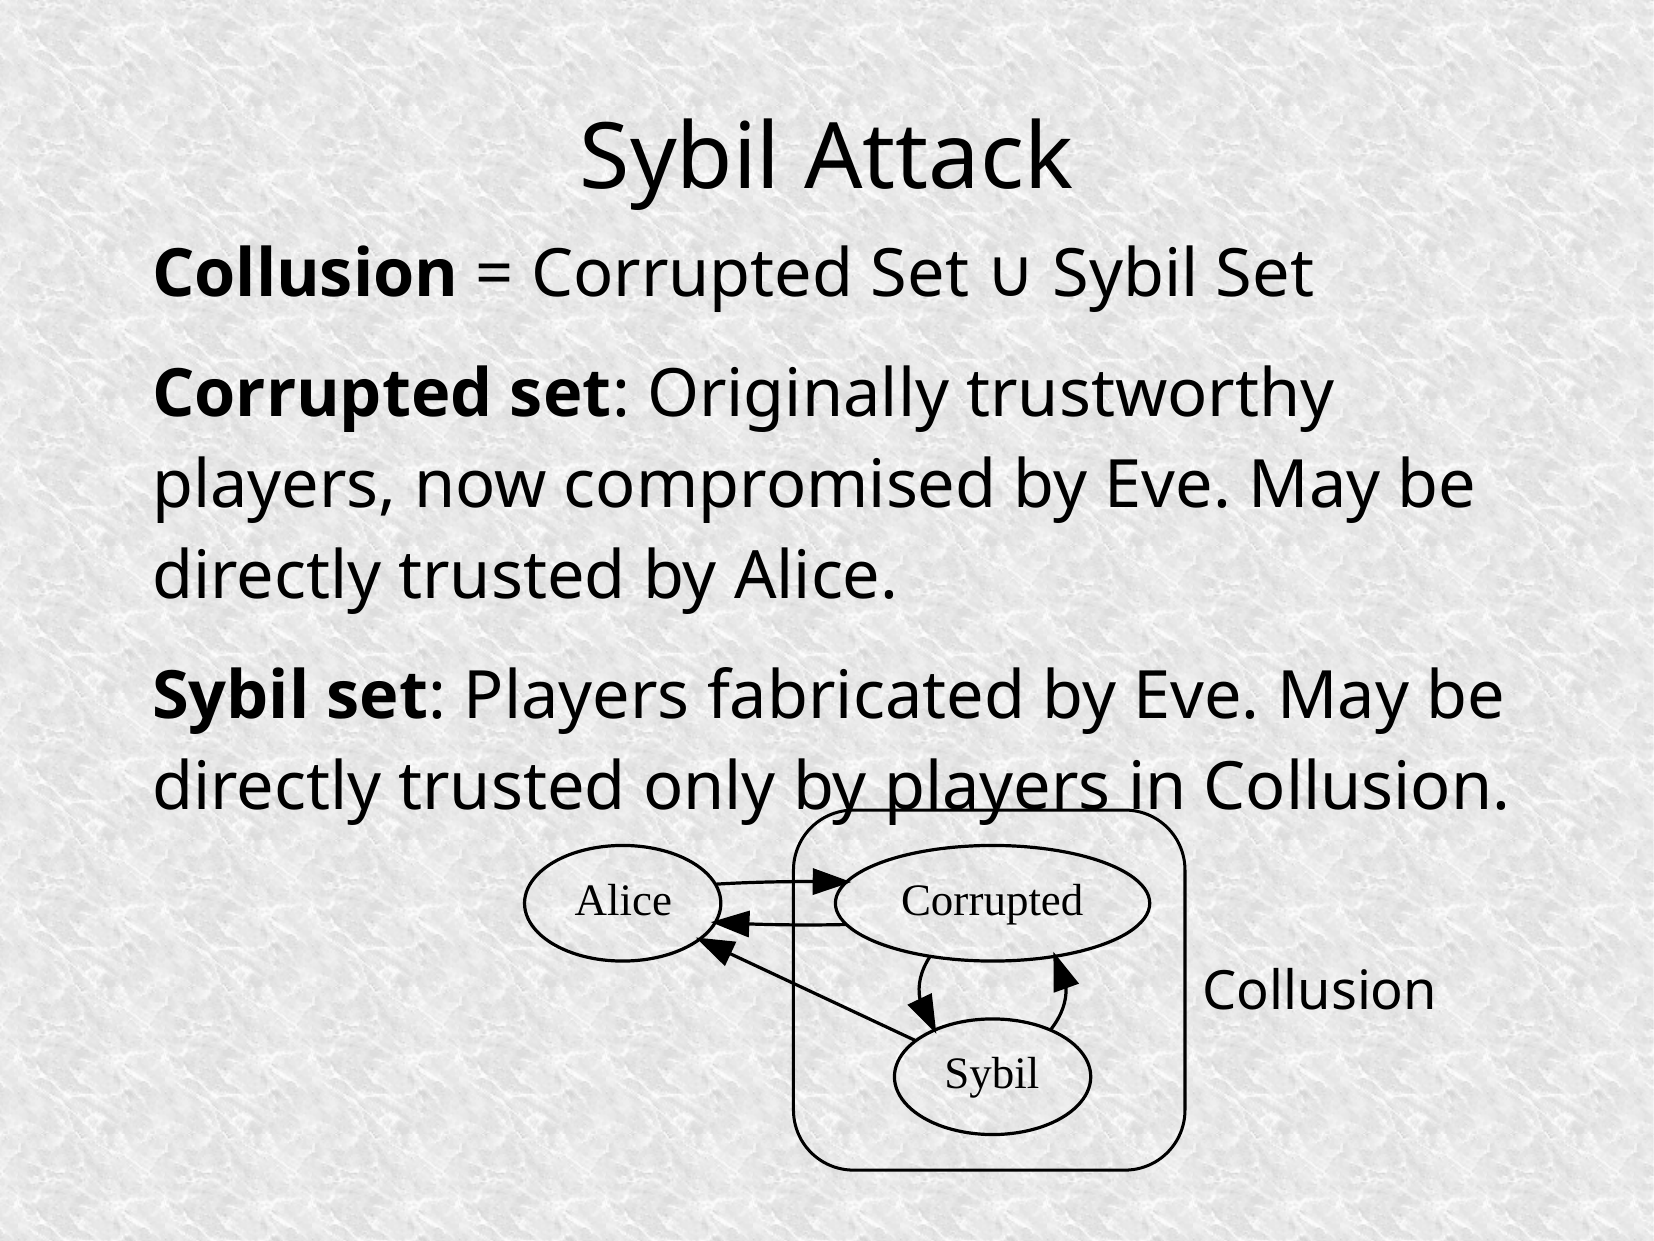

# Sybil Attack
Collusion = Corrupted Set ∪ Sybil Set
Corrupted set: Originally trustworthy players, now compromised by Eve. May be directly trusted by Alice.
Sybil set: Players fabricated by Eve. May be directly trusted only by players in Collusion.
Collusion